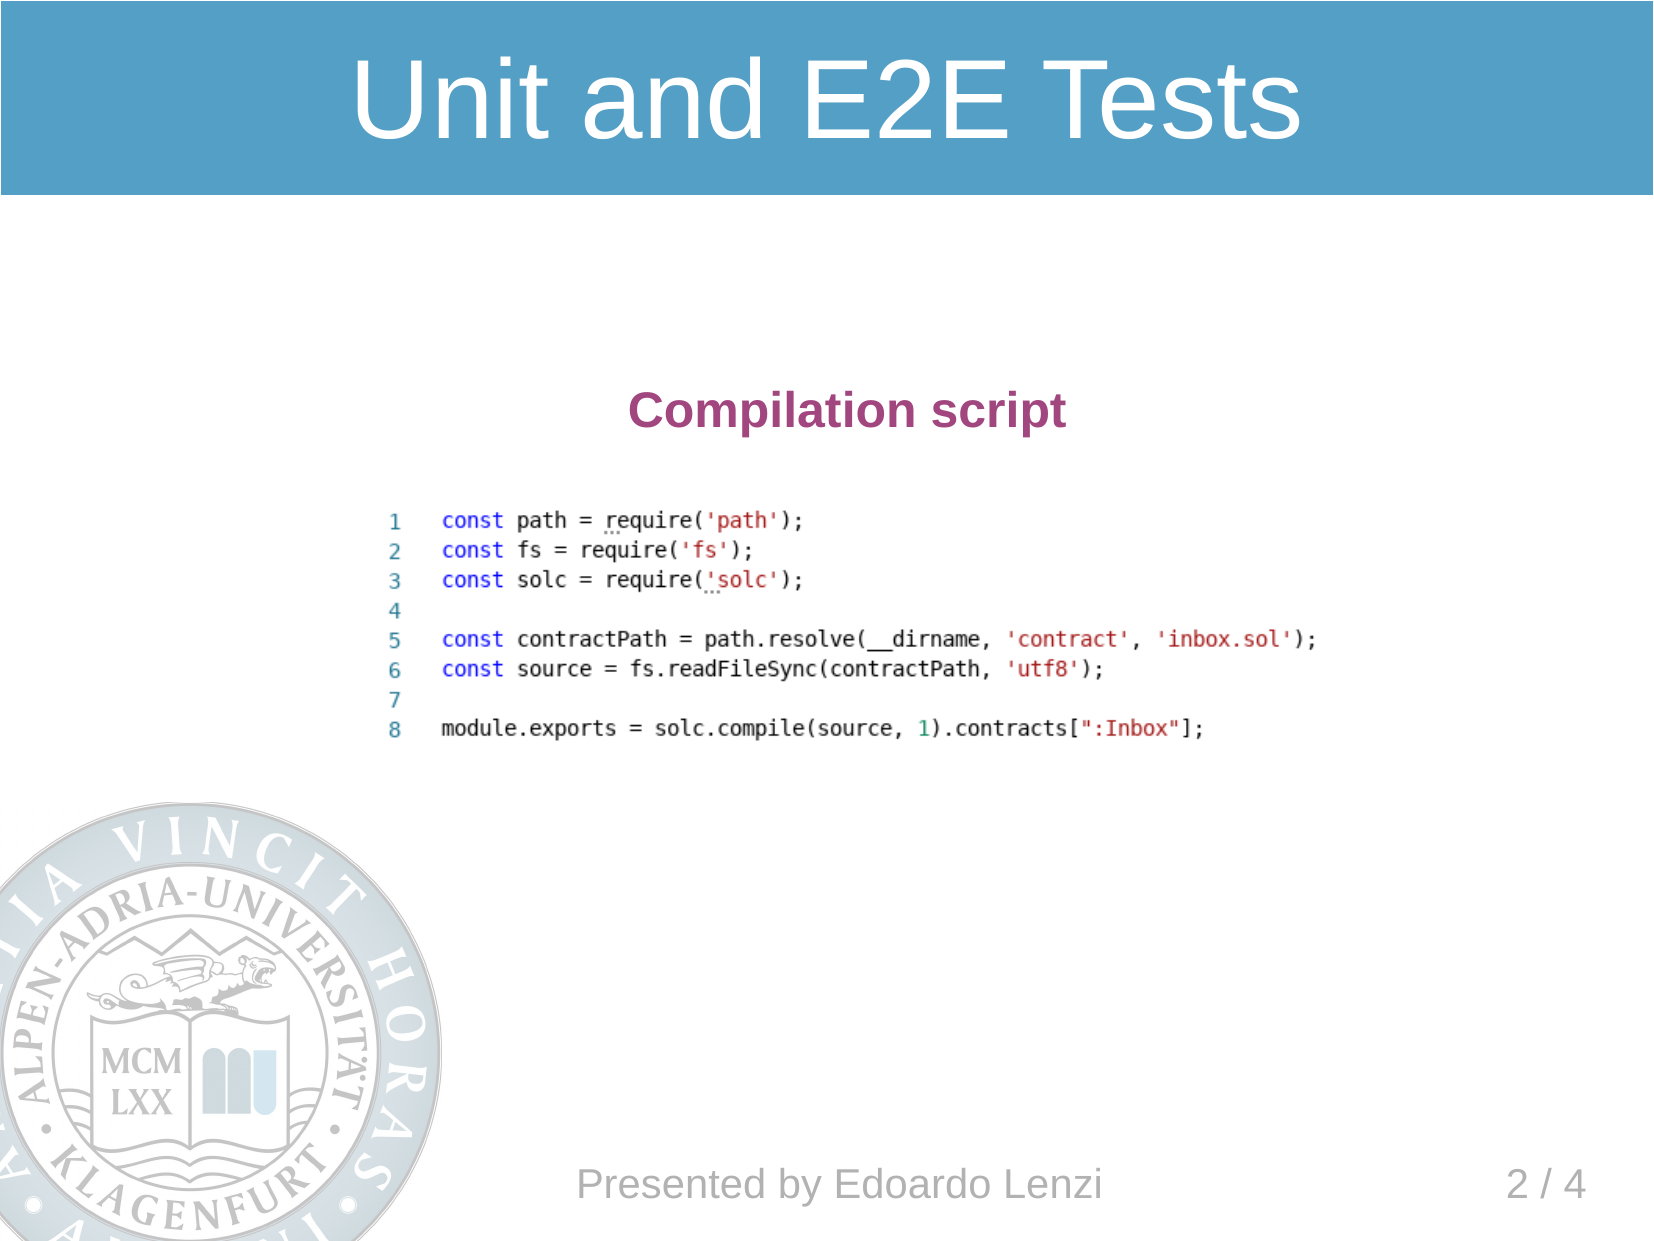

Unit and E2E Tests
Compilation script
# Presented by Edoardo Lenzi 2 / 4